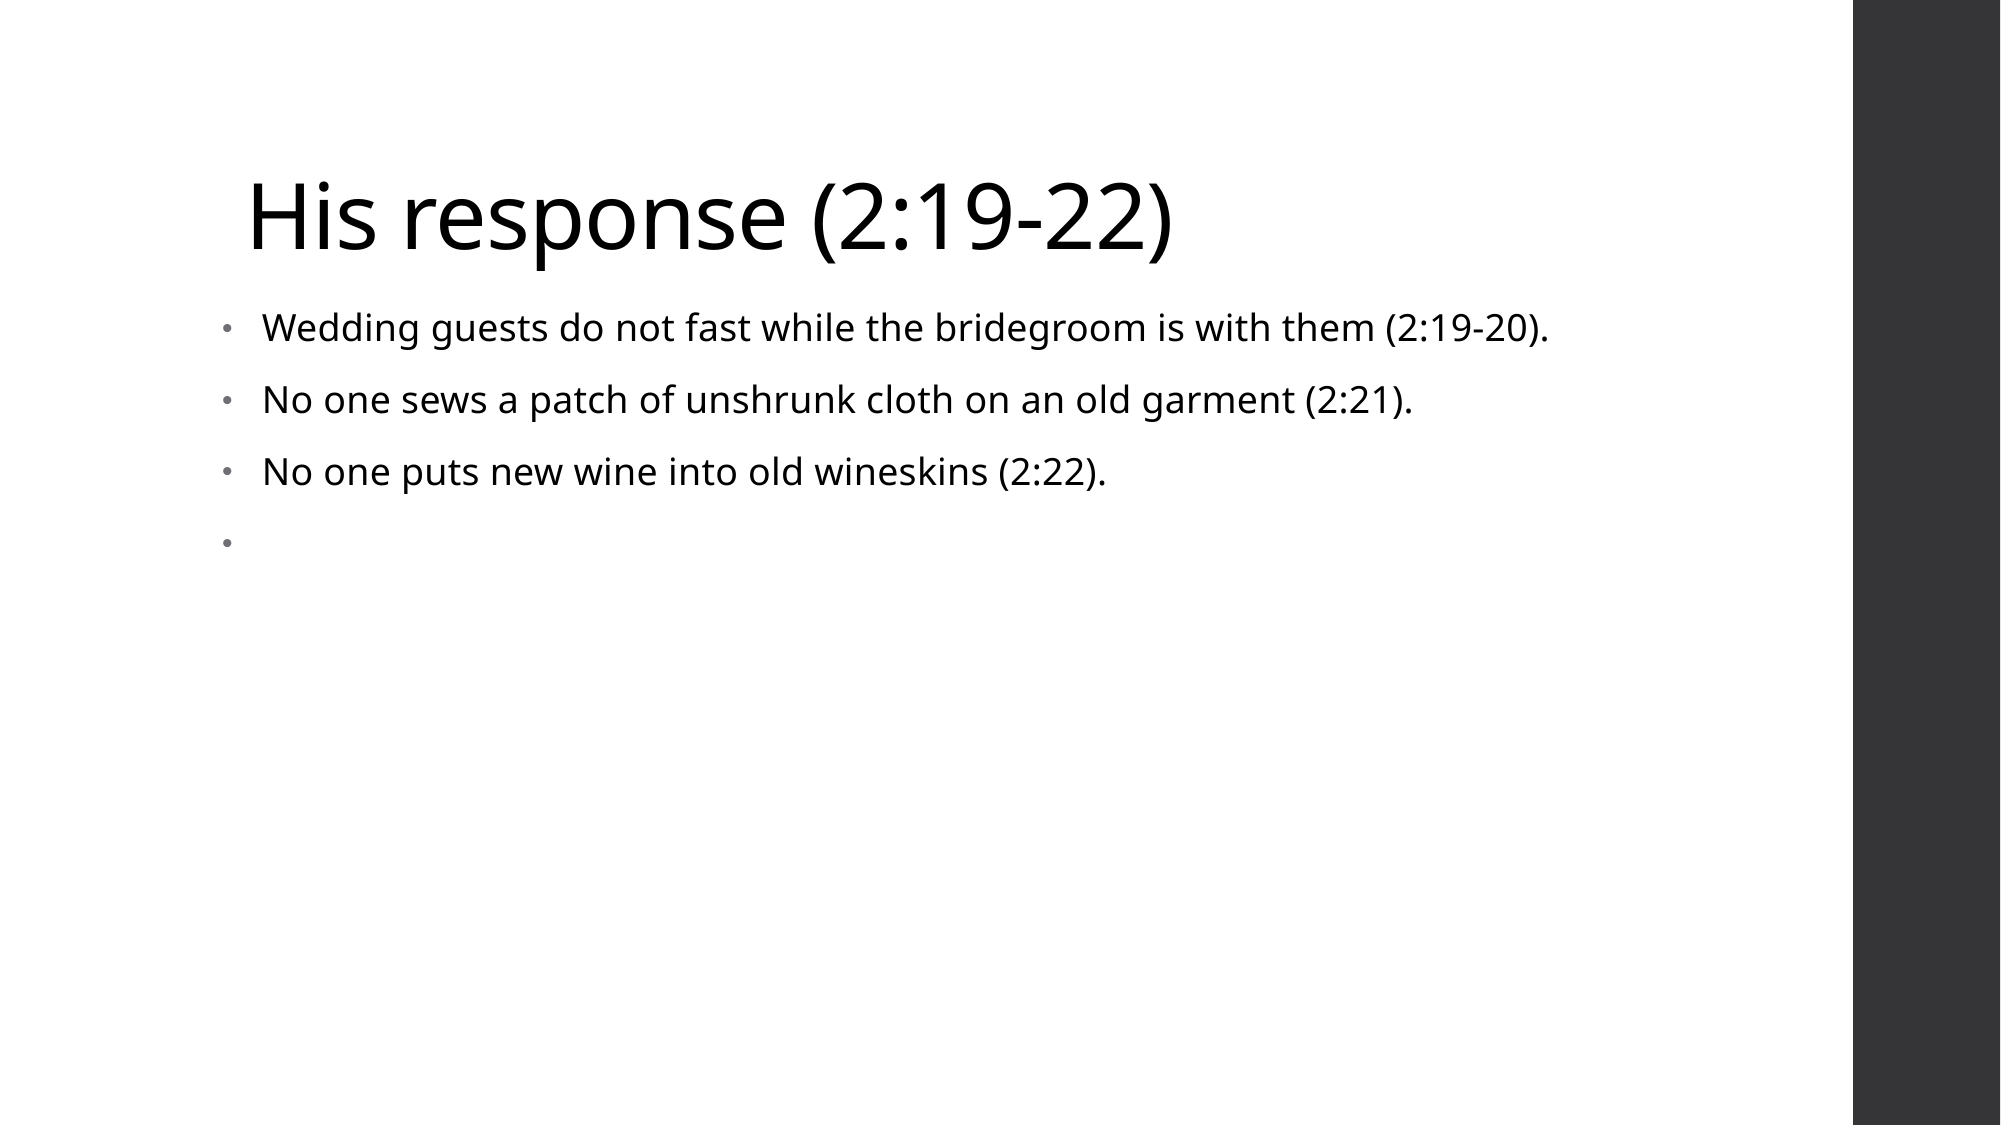

# His response (2:19-22)
 Wedding guests do not fast while the bridegroom is with them (2:19-20).
 No one sews a patch of unshrunk cloth on an old garment (2:21).
 No one puts new wine into old wineskins (2:22).